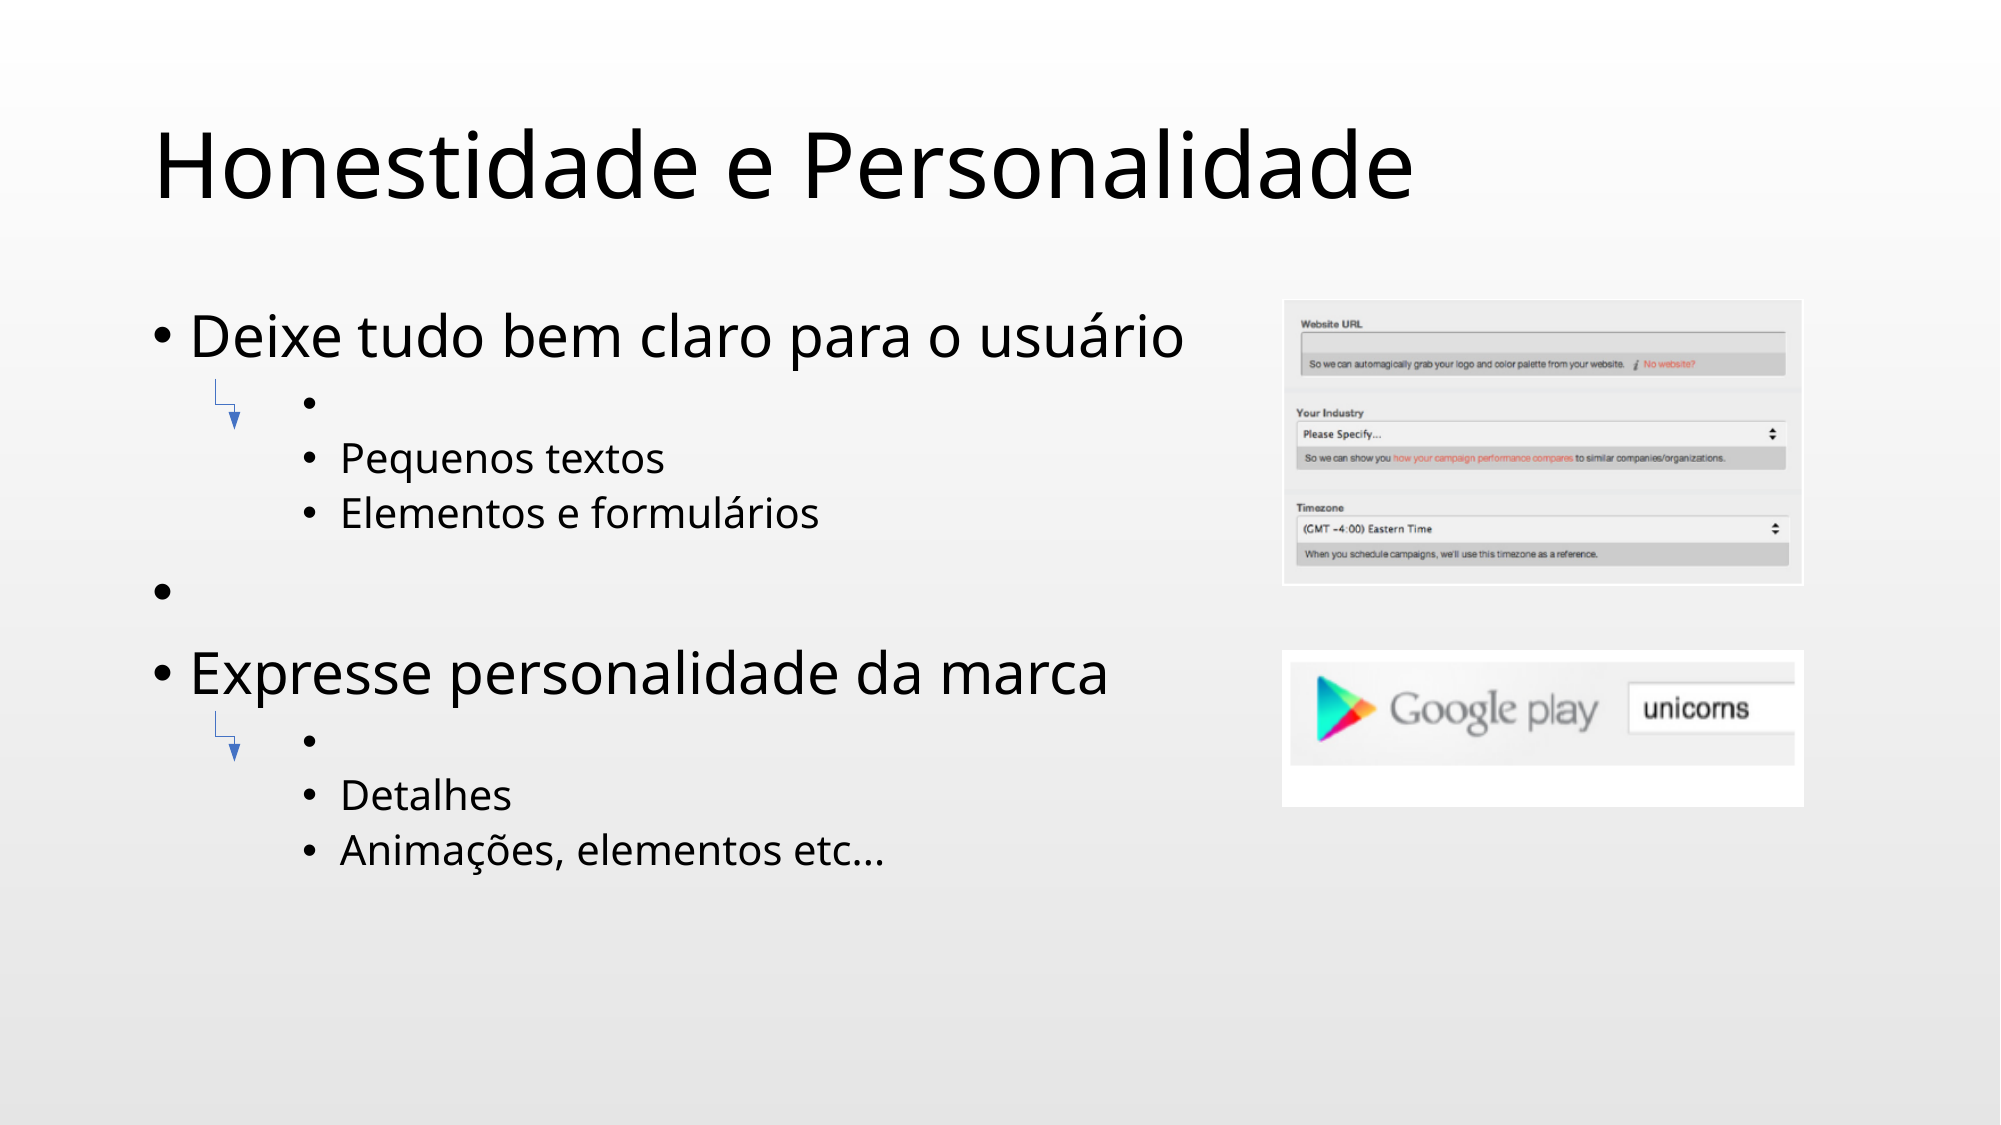

# Honestidade e Personalidade
Deixe tudo bem claro para o usuário
Pequenos textos
Elementos e formulários
Expresse personalidade da marca
Detalhes
Animações, elementos etc...